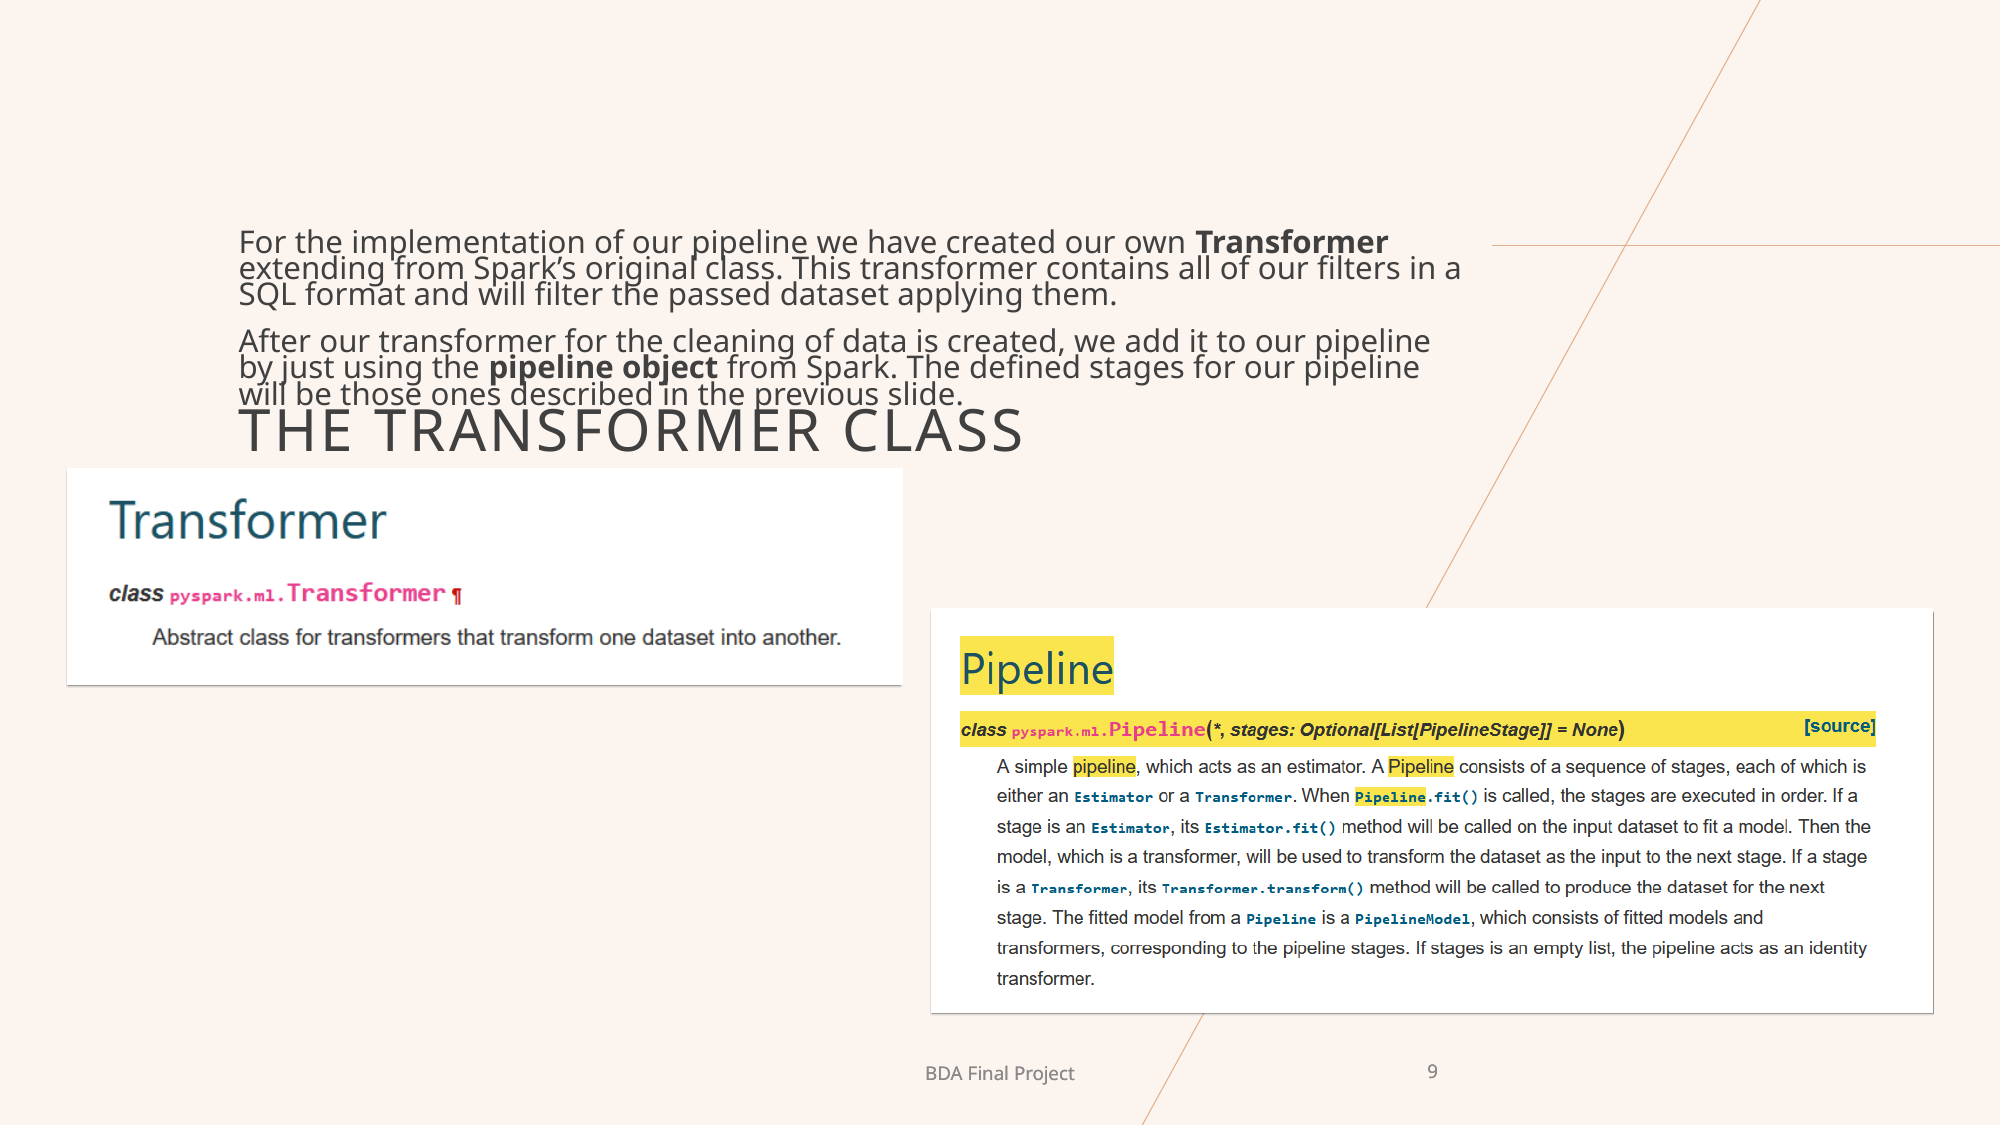

For the implementation of our pipeline we have created our own Transformer extending from Spark’s original class. This transformer contains all of our filters in a SQL format and will filter the passed dataset applying them.
After our transformer for the cleaning of data is created, we add it to our pipeline by just using the pipeline object from Spark. The defined stages for our pipeline will be those ones described in the previous slide.
# The transformer class
BDA Final Project
BDA Final Project